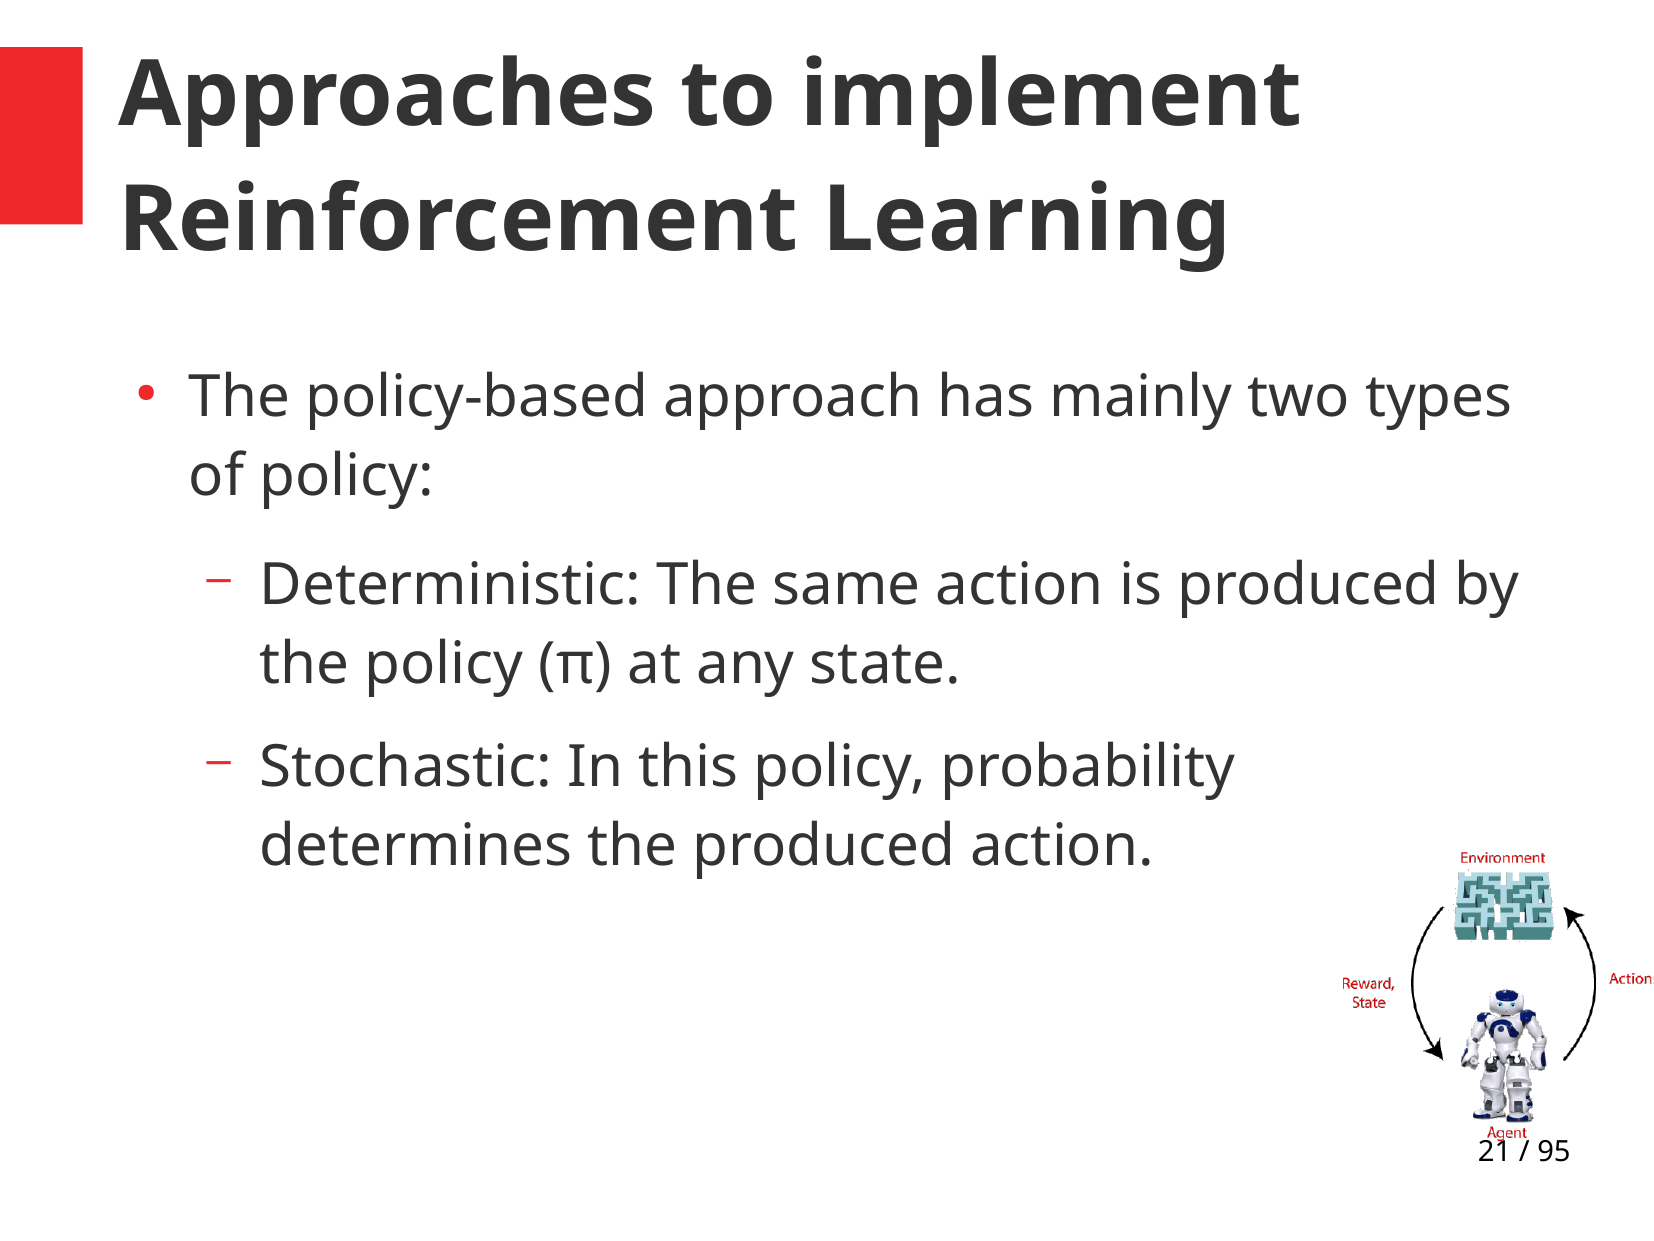

# Approaches to implement Reinforcement Learning
The policy-based approach has mainly two types of policy:
Deterministic: The same action is produced by the policy (π) at any state.
Stochastic: In this policy, probability determines the produced action.
21